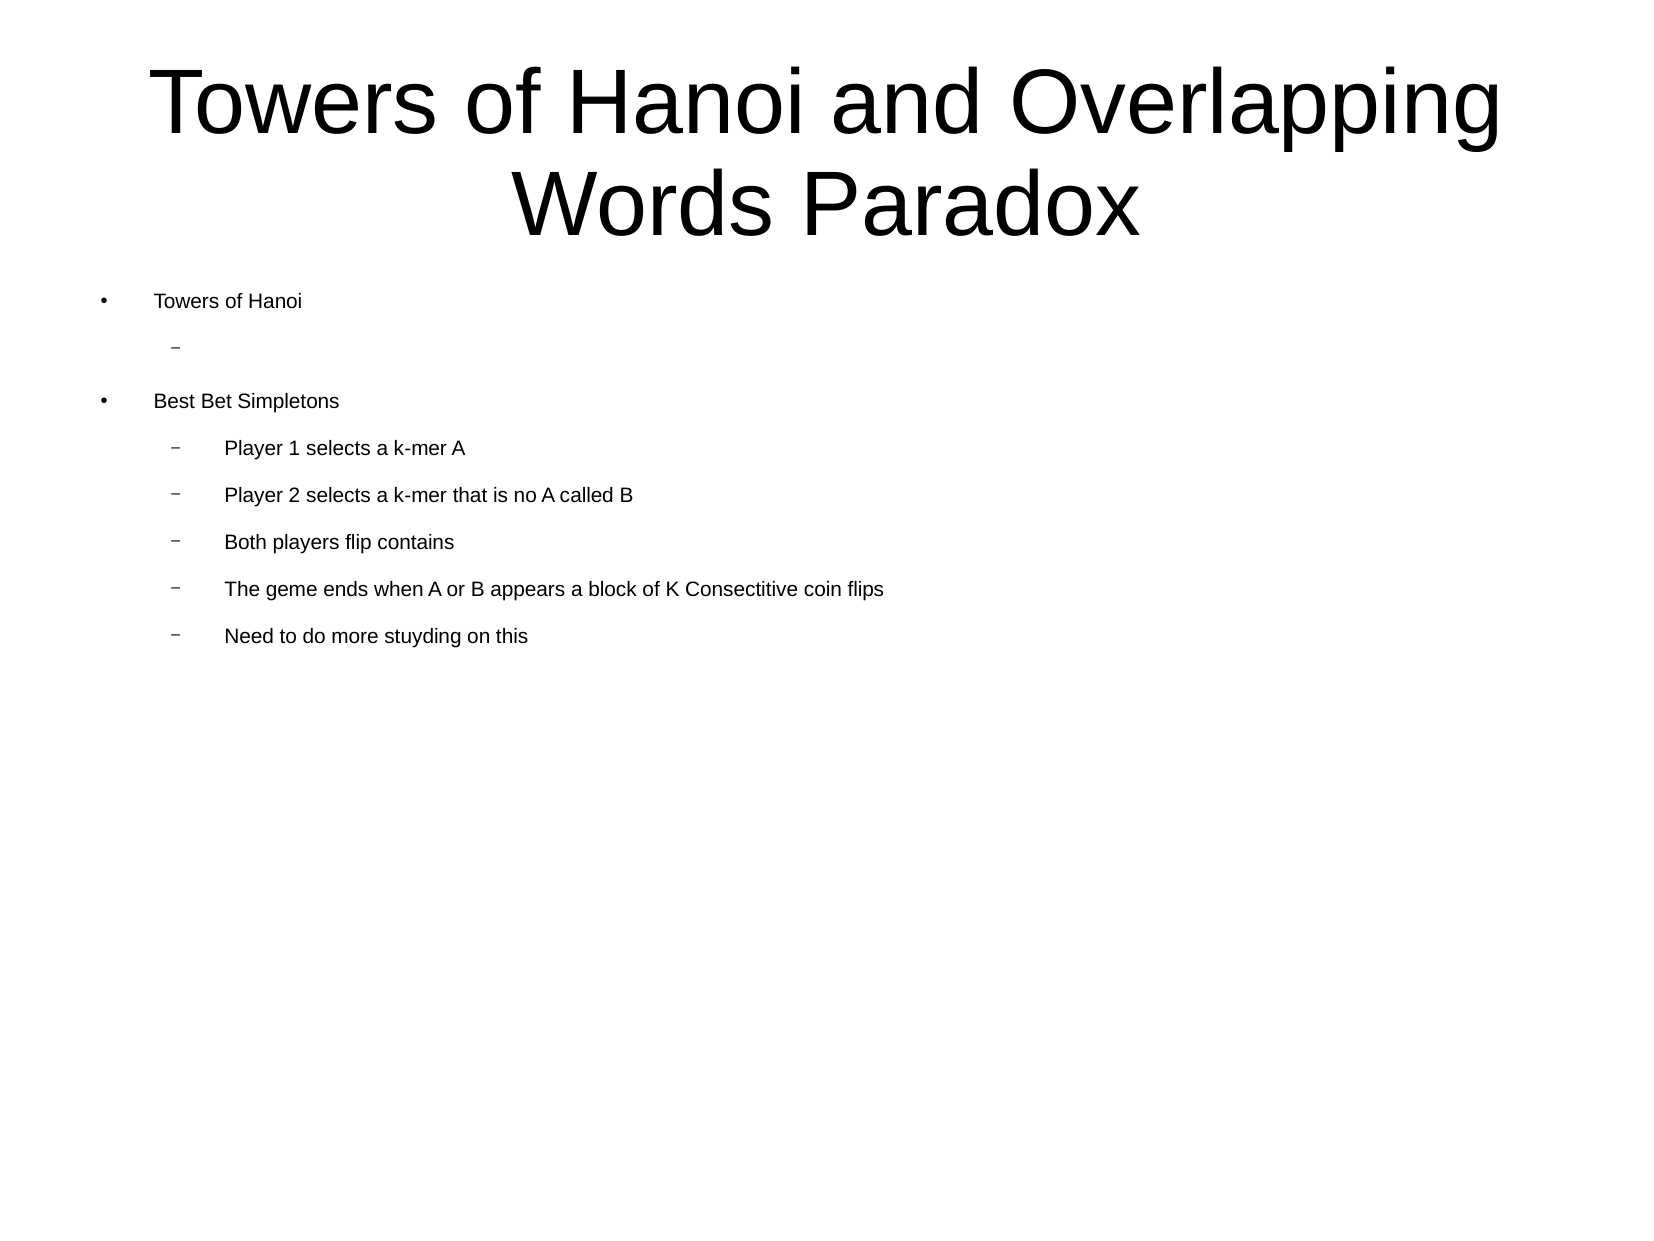

# Towers of Hanoi and Overlapping Words Paradox
Towers of Hanoi
Best Bet Simpletons
Player 1 selects a k-mer A
Player 2 selects a k-mer that is no A called B
Both players flip contains
The geme ends when A or B appears a block of K Consectitive coin flips
Need to do more stuyding on this